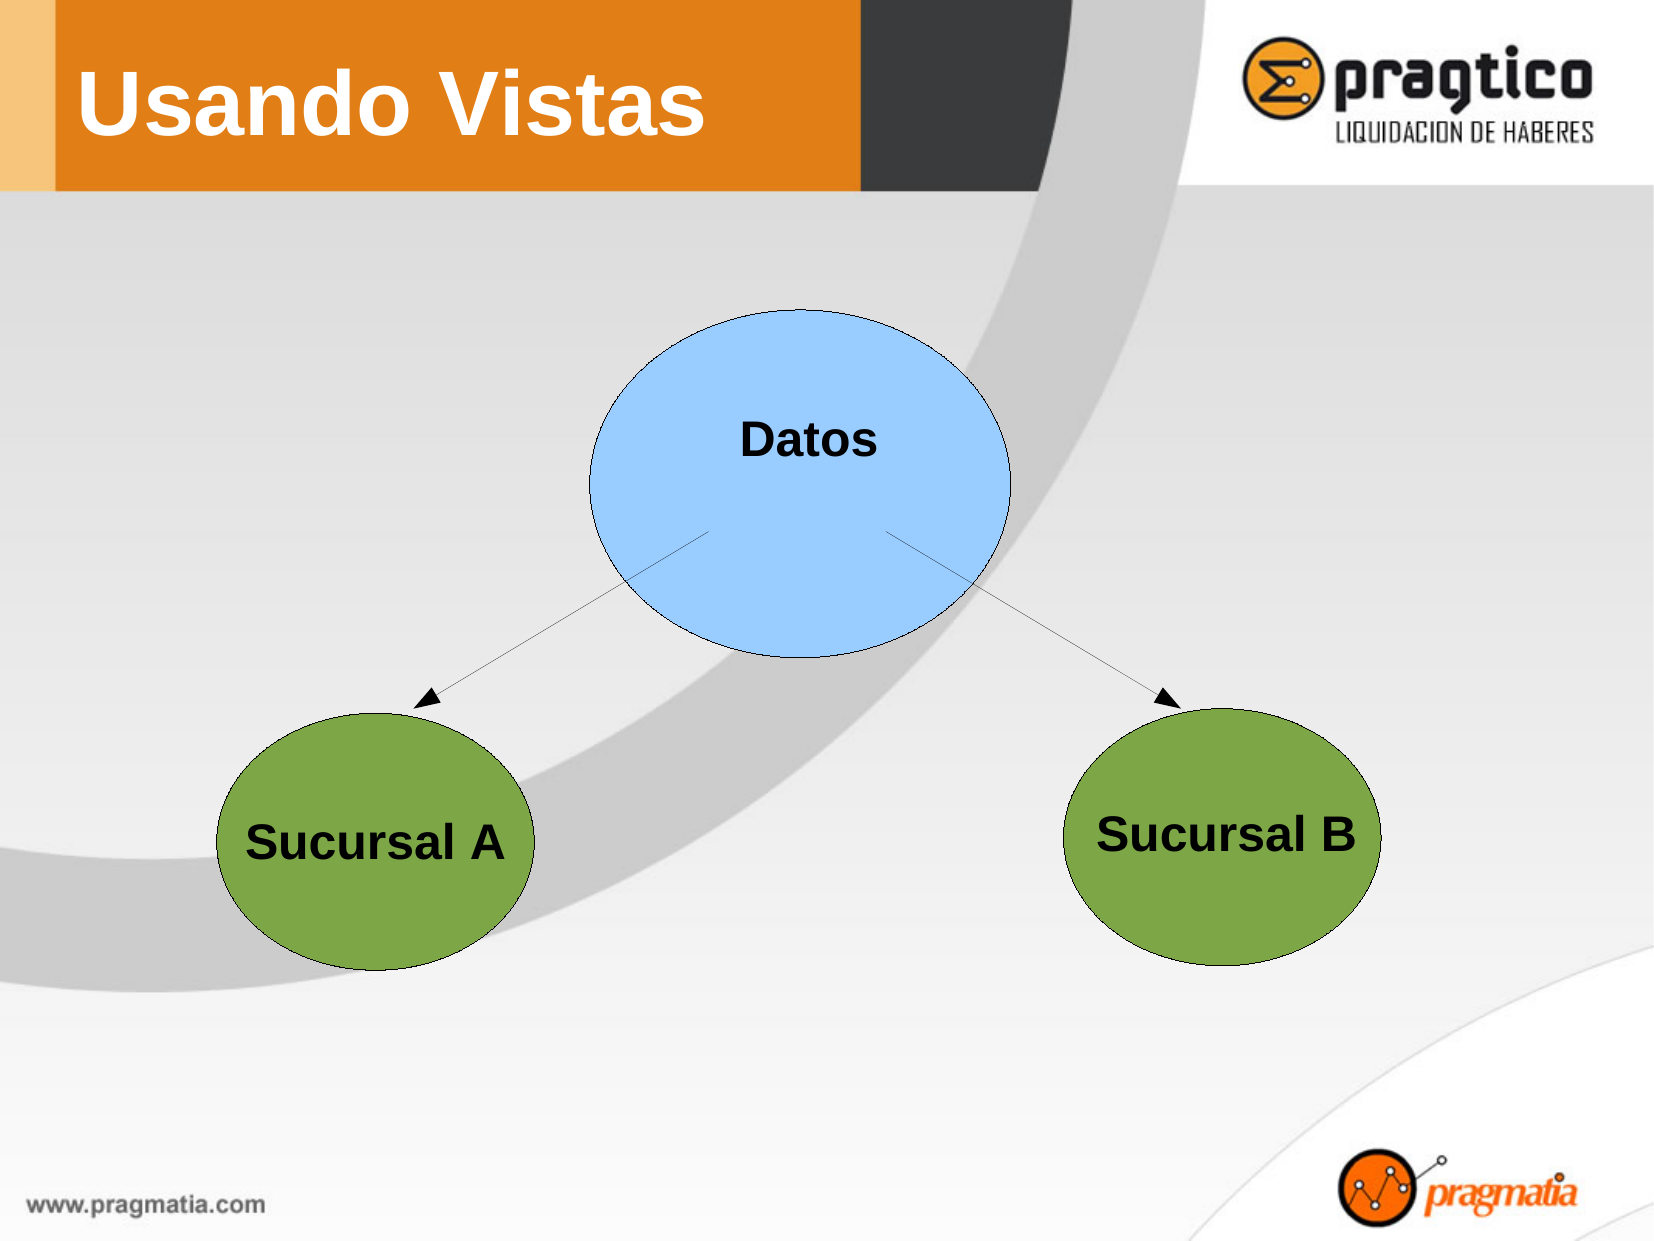

# Usando Vistas
Datos
Sucursal A
Sucursal B